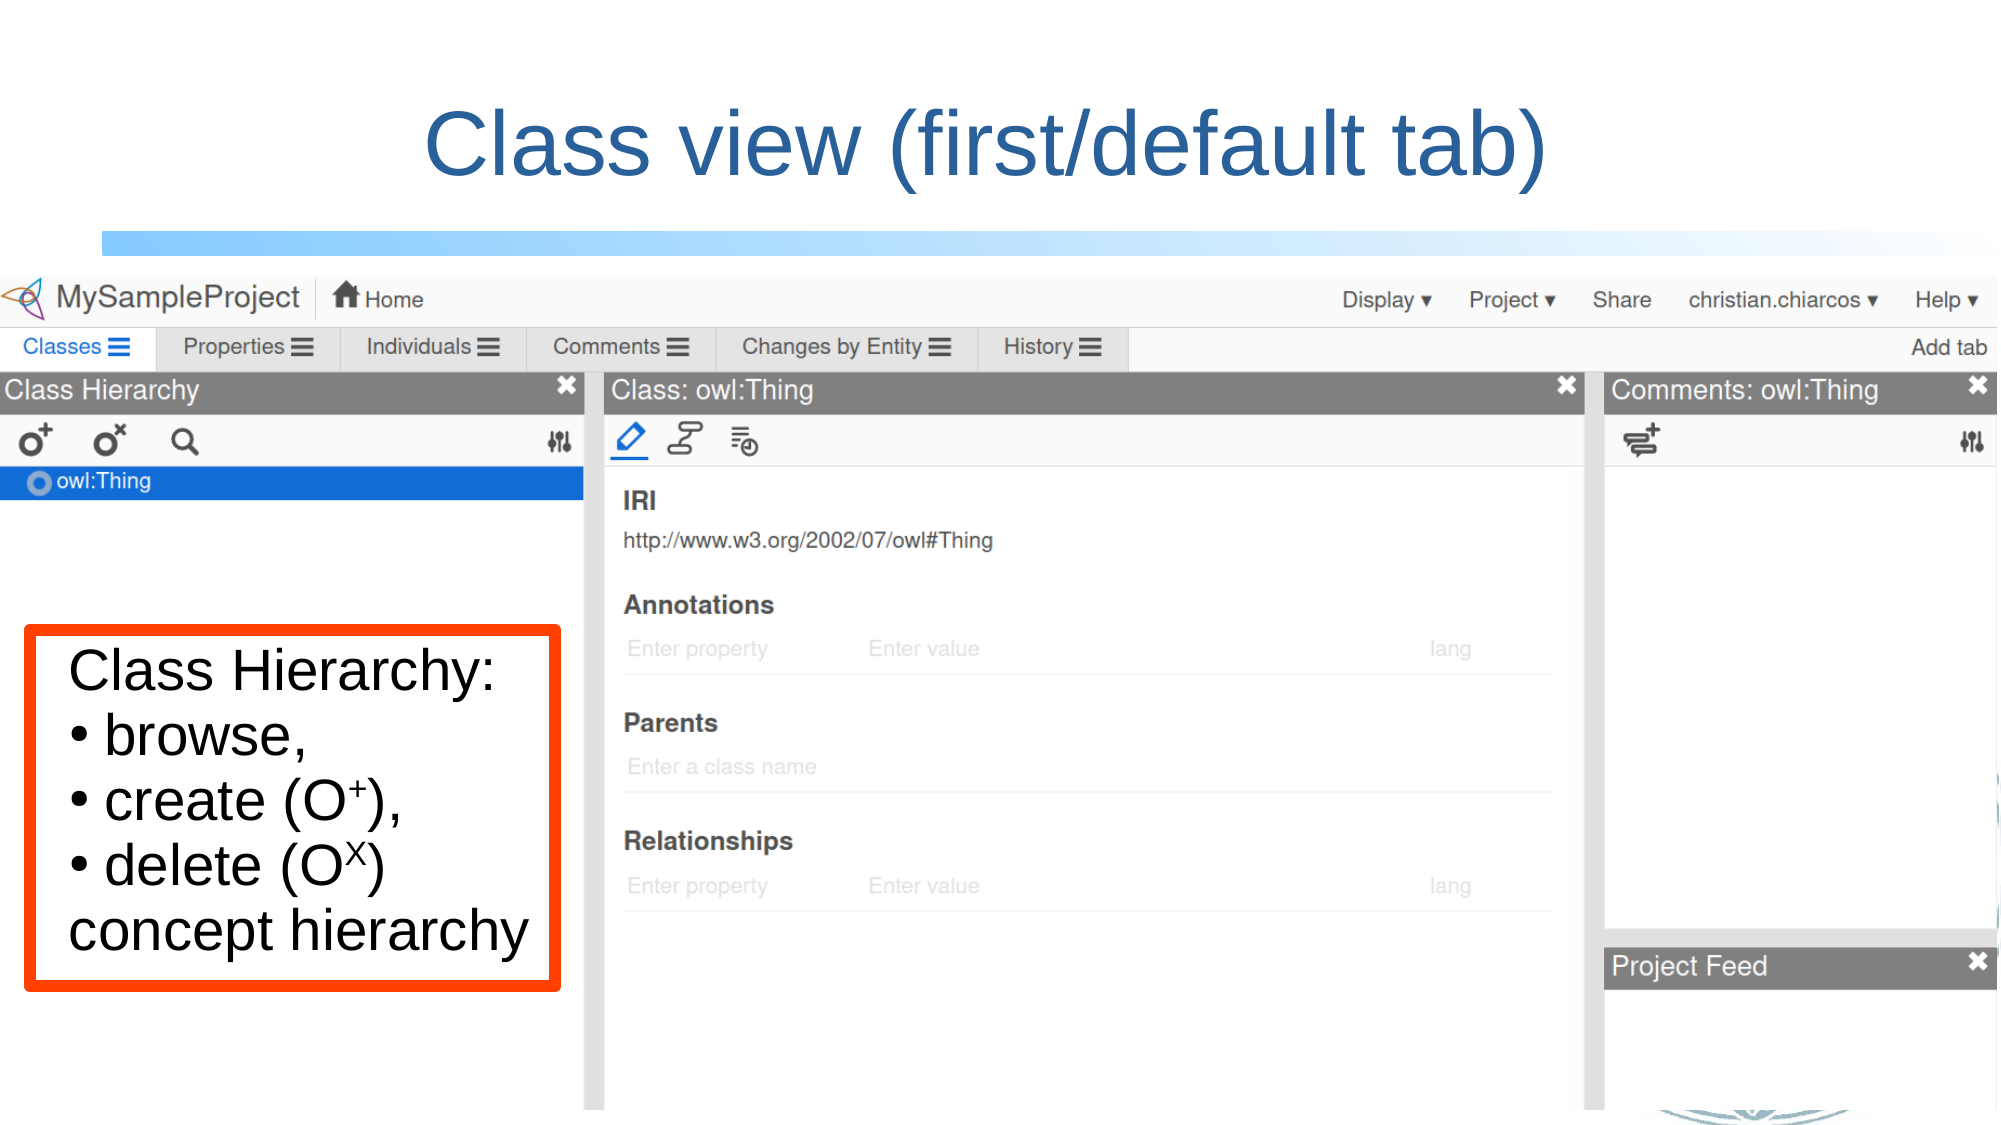

# Class view (first/default tab)
Class Hierarchy:
browse,
create (O+),
delete (OX)
concept hierarchy